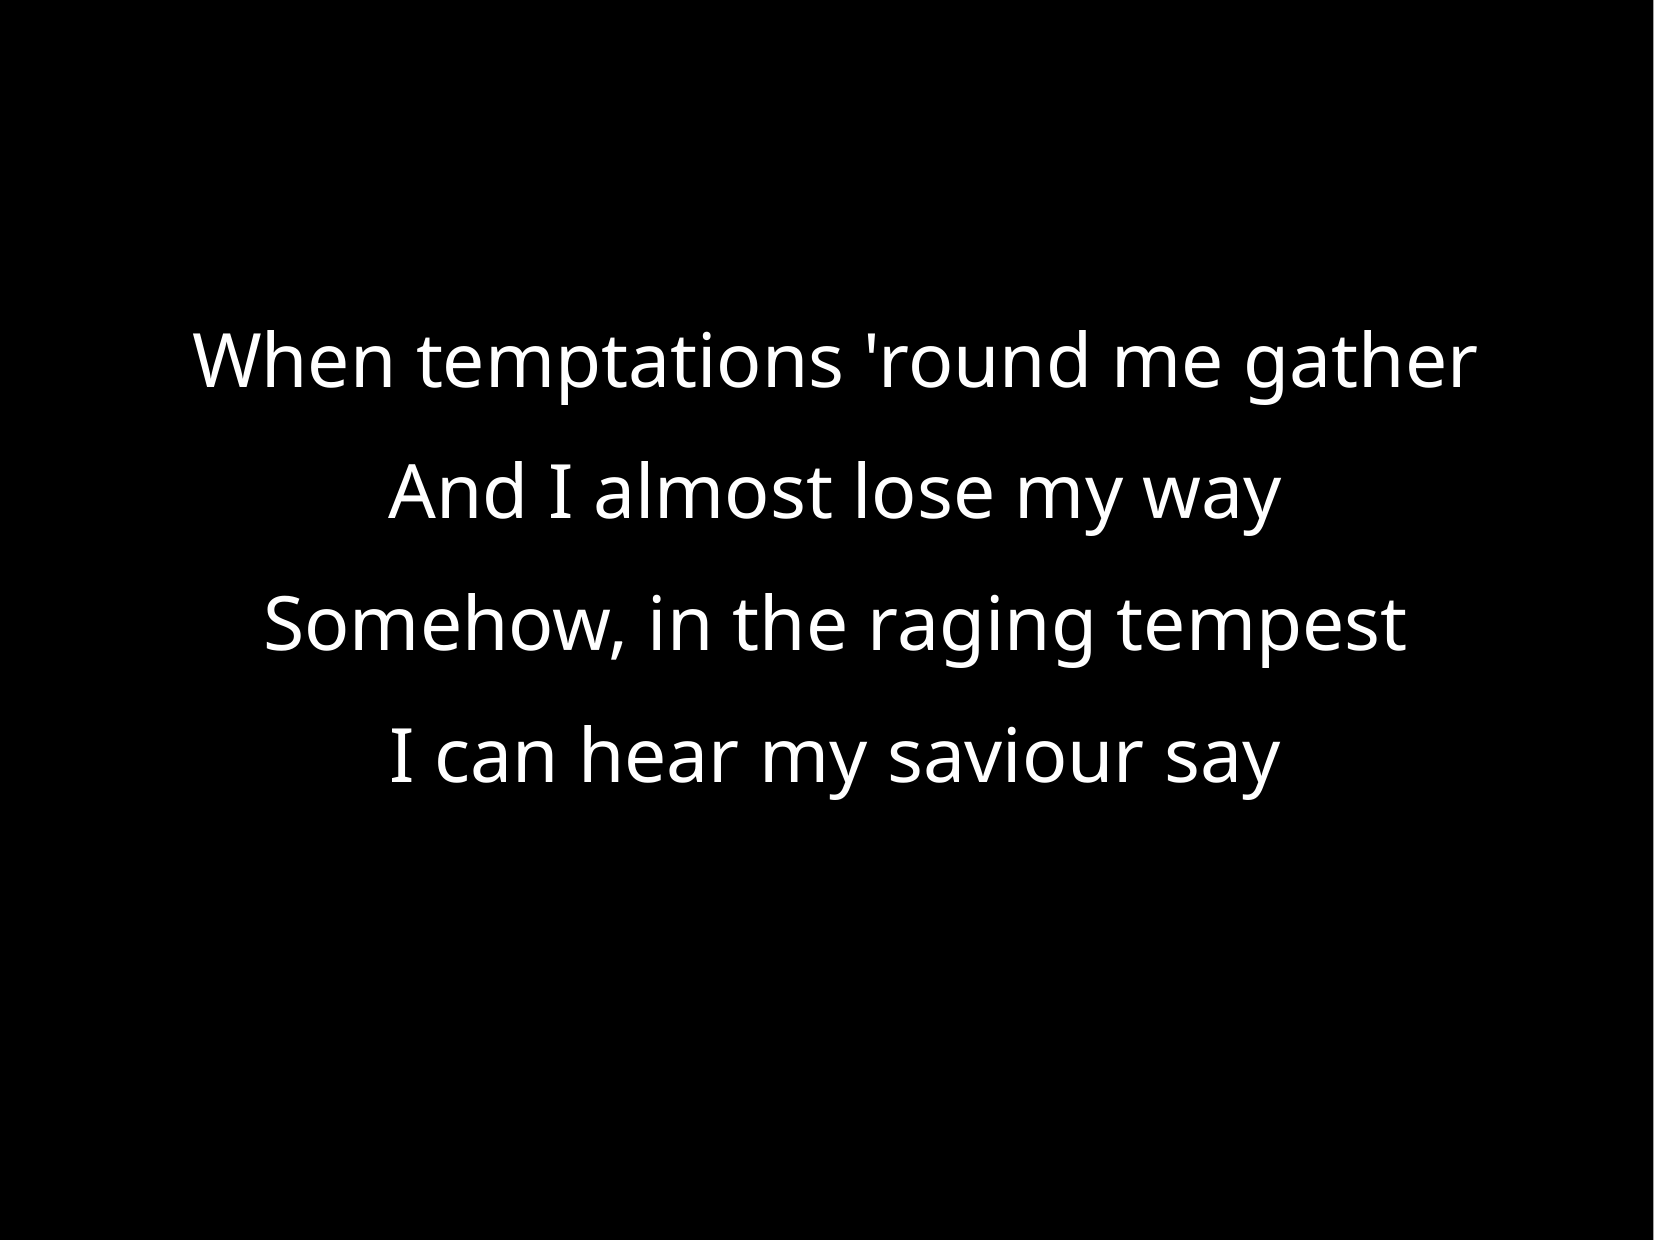

#
When temptations 'round me gather
And I almost lose my way
Somehow, in the raging tempest
I can hear my saviour say